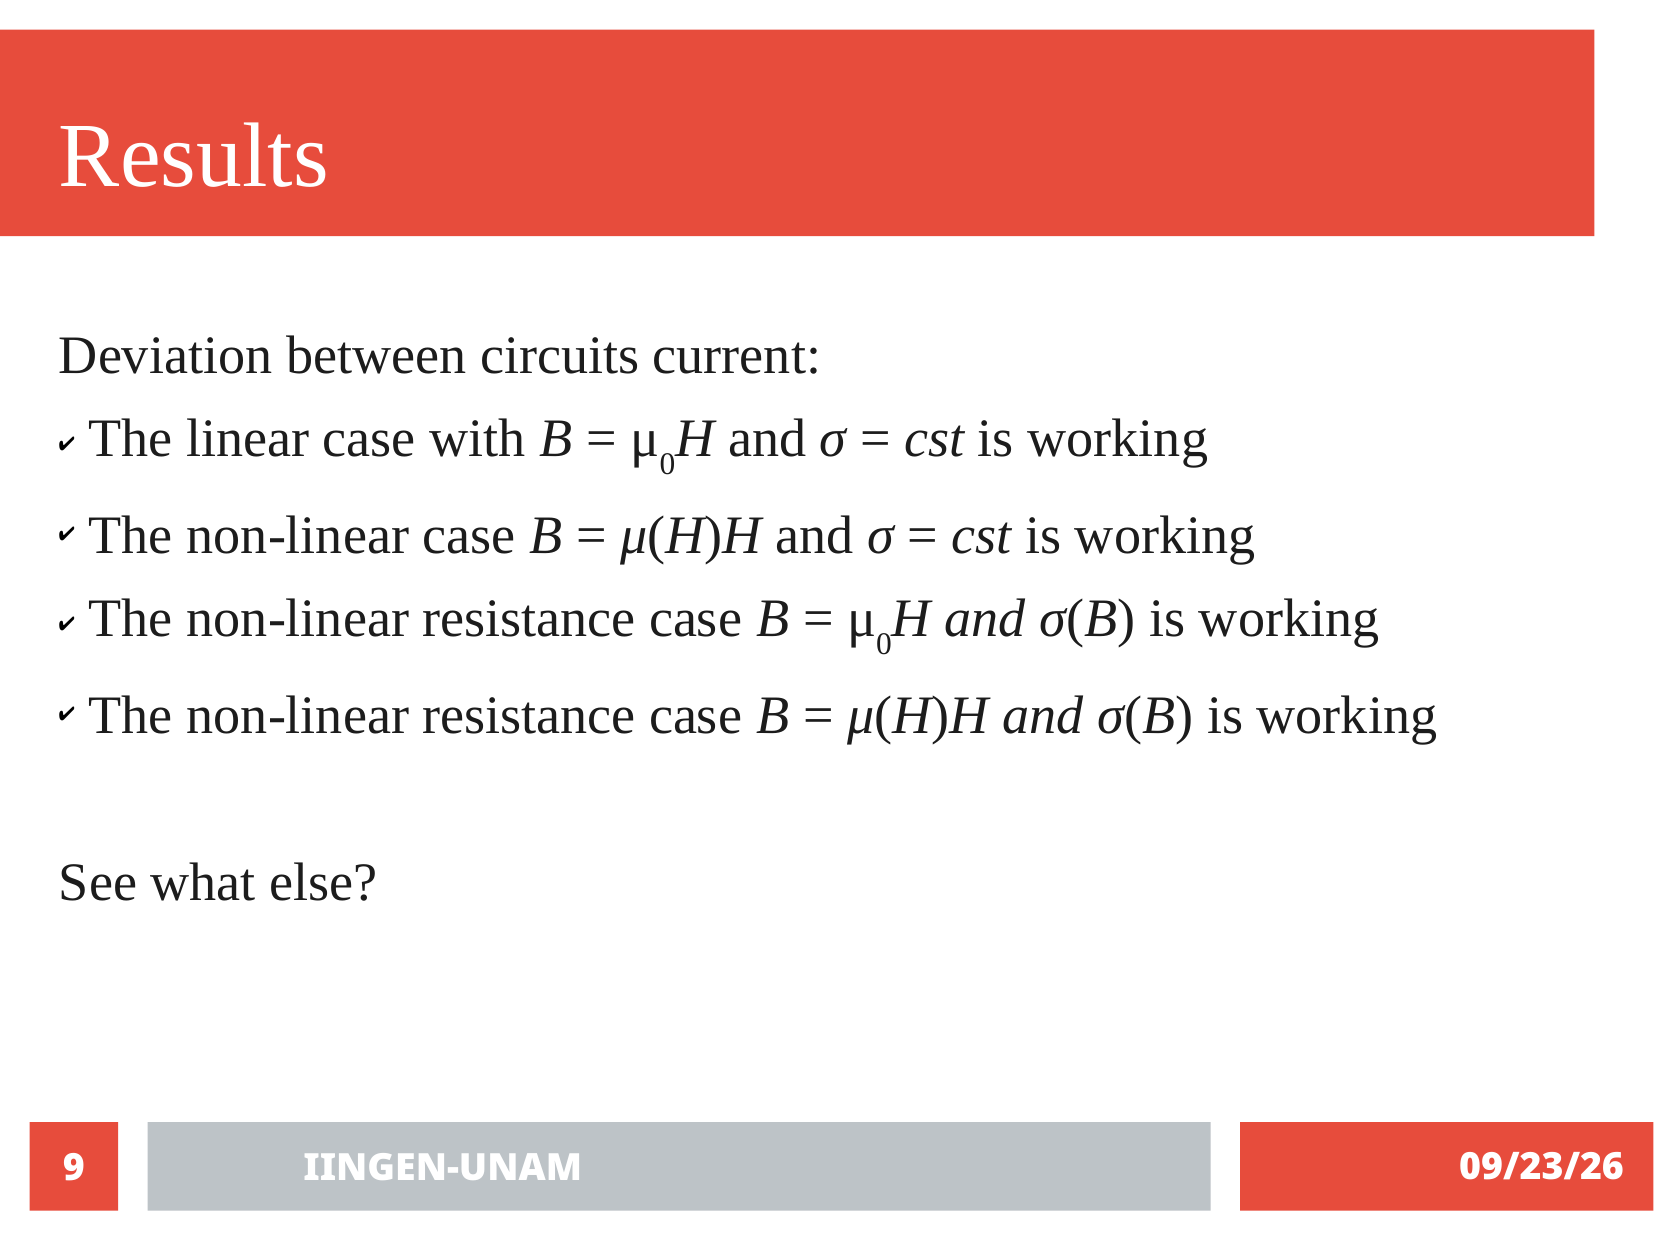

# Results
Deviation between circuits current:
 The linear case with B = μ0H and σ = cst is working
 The non-linear case B = μ(H)H and σ = cst is working
 The non-linear resistance case B = μ0H and σ(B) is working
 The non-linear resistance case B = μ(H)H and σ(B) is working
See what else?
9
IINGEN-UNAM